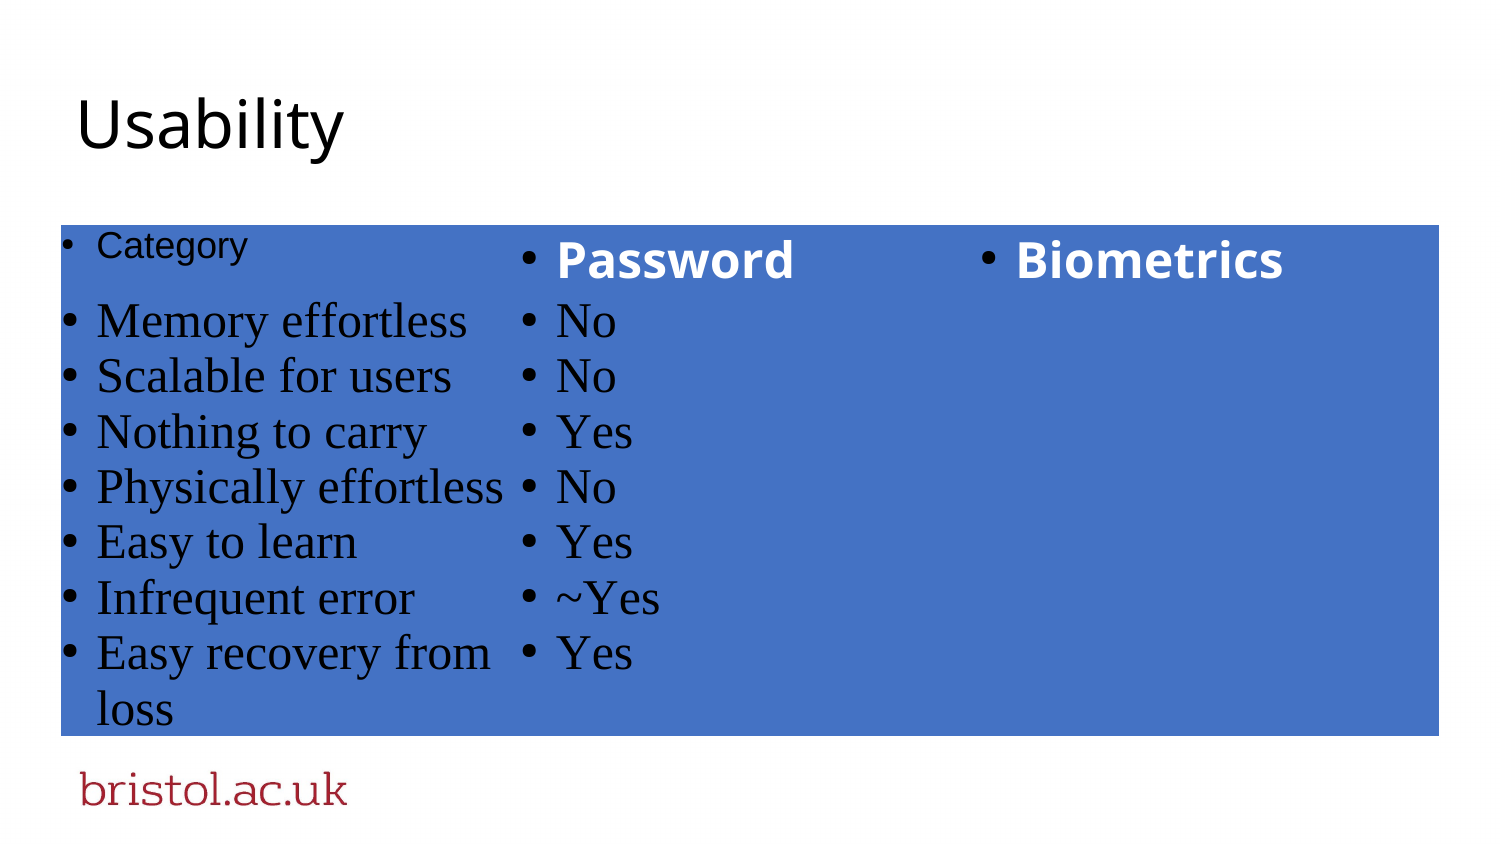

# Usability
| Category | Password | Biometrics |
| --- | --- | --- |
| Memory effortless | No | |
| Scalable for users | No | |
| Nothing to carry | Yes | |
| Physically effortless | No | |
| Easy to learn | Yes | |
| Infrequent error | ~Yes | |
| Easy recovery from loss | Yes | |